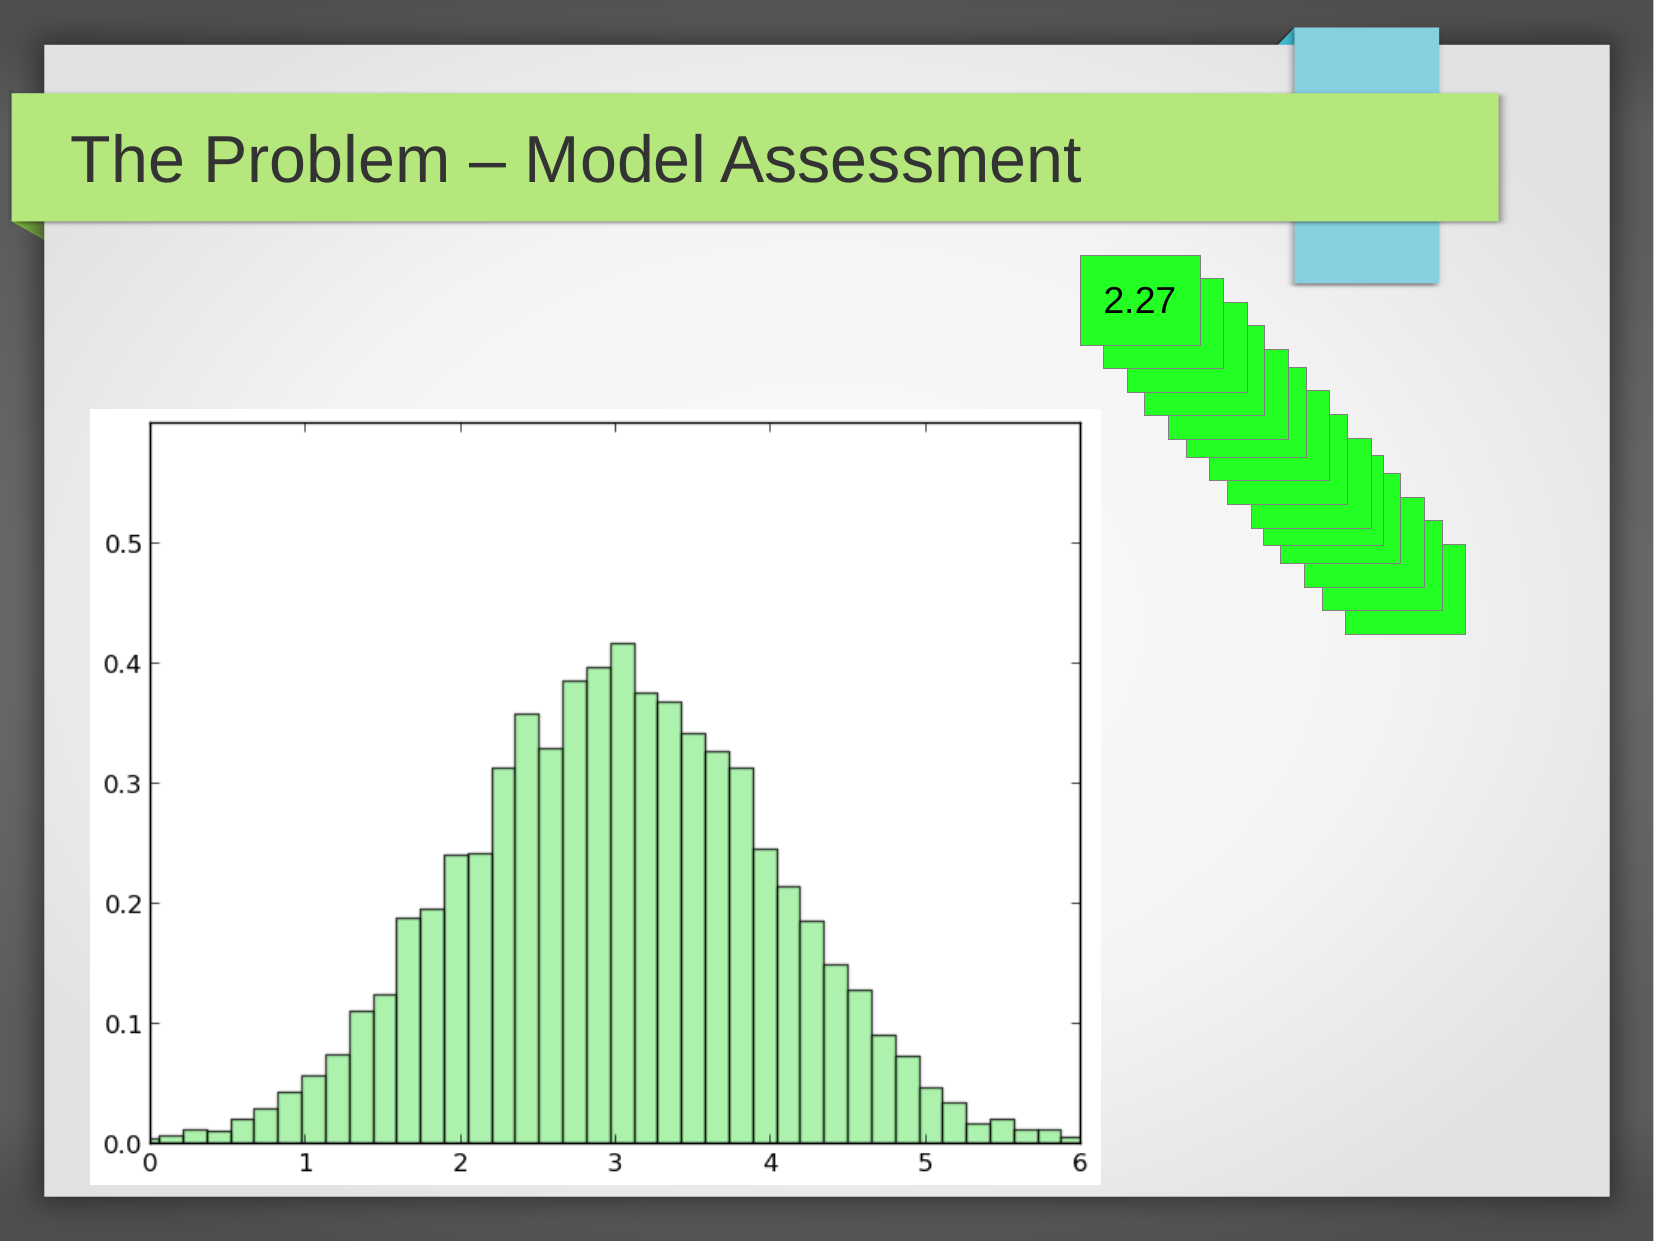

# The Problem – Model Assessment
2.27